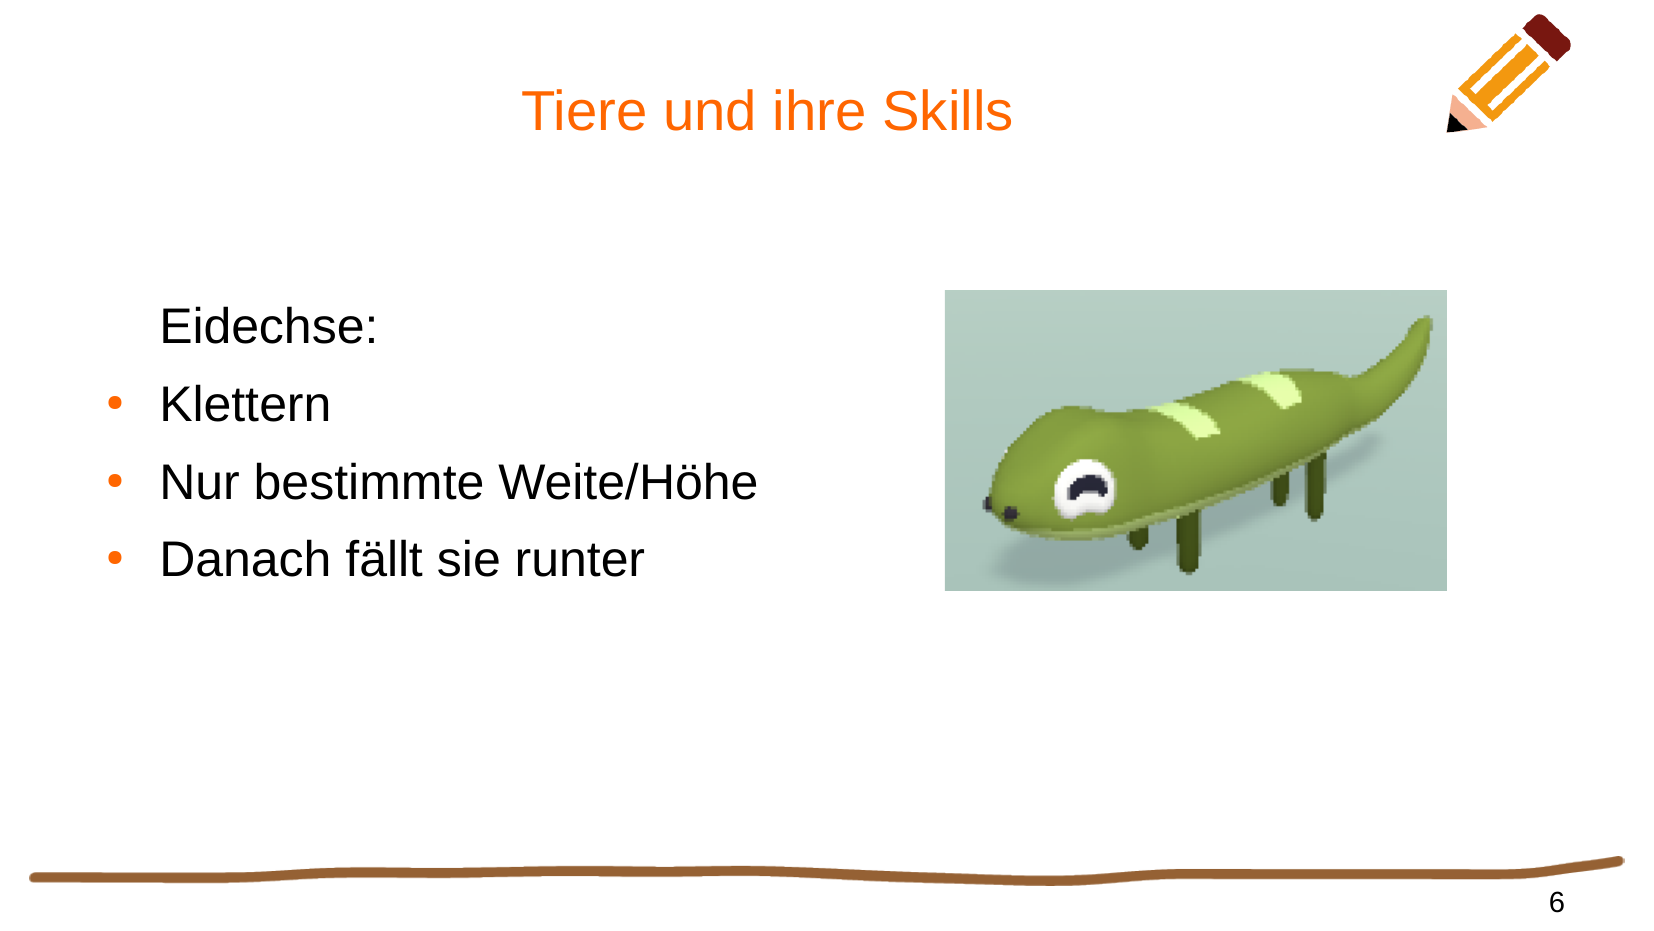

# Tiere und ihre Skills
Eidechse:
Klettern
Nur bestimmte Weite/Höhe
Danach fällt sie runter
6